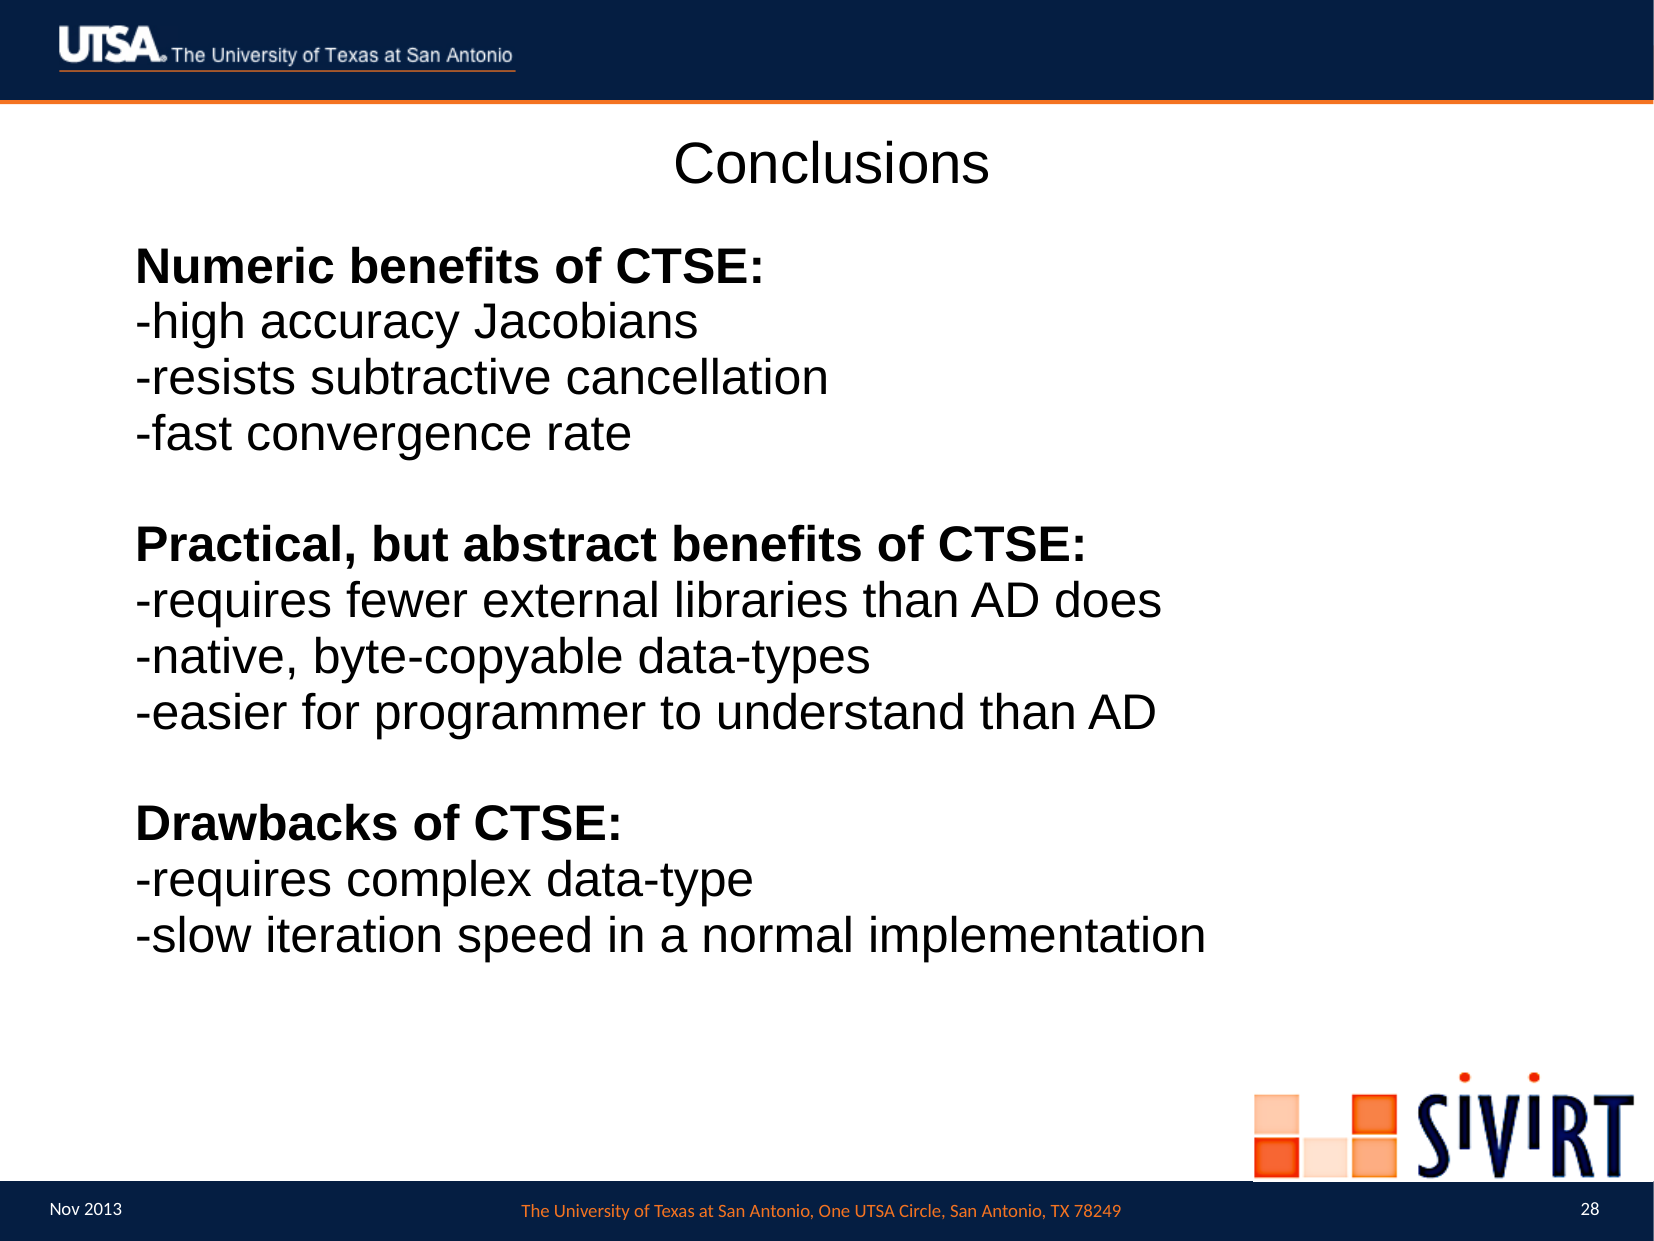

# Conclusions
Numeric benefits of CTSE:
-high accuracy Jacobians
-resists subtractive cancellation
-fast convergence rate
Practical, but abstract benefits of CTSE:
-requires fewer external libraries than AD does
-native, byte-copyable data-types
-easier for programmer to understand than AD
Drawbacks of CTSE:
-requires complex data-type
-slow iteration speed in a normal implementation